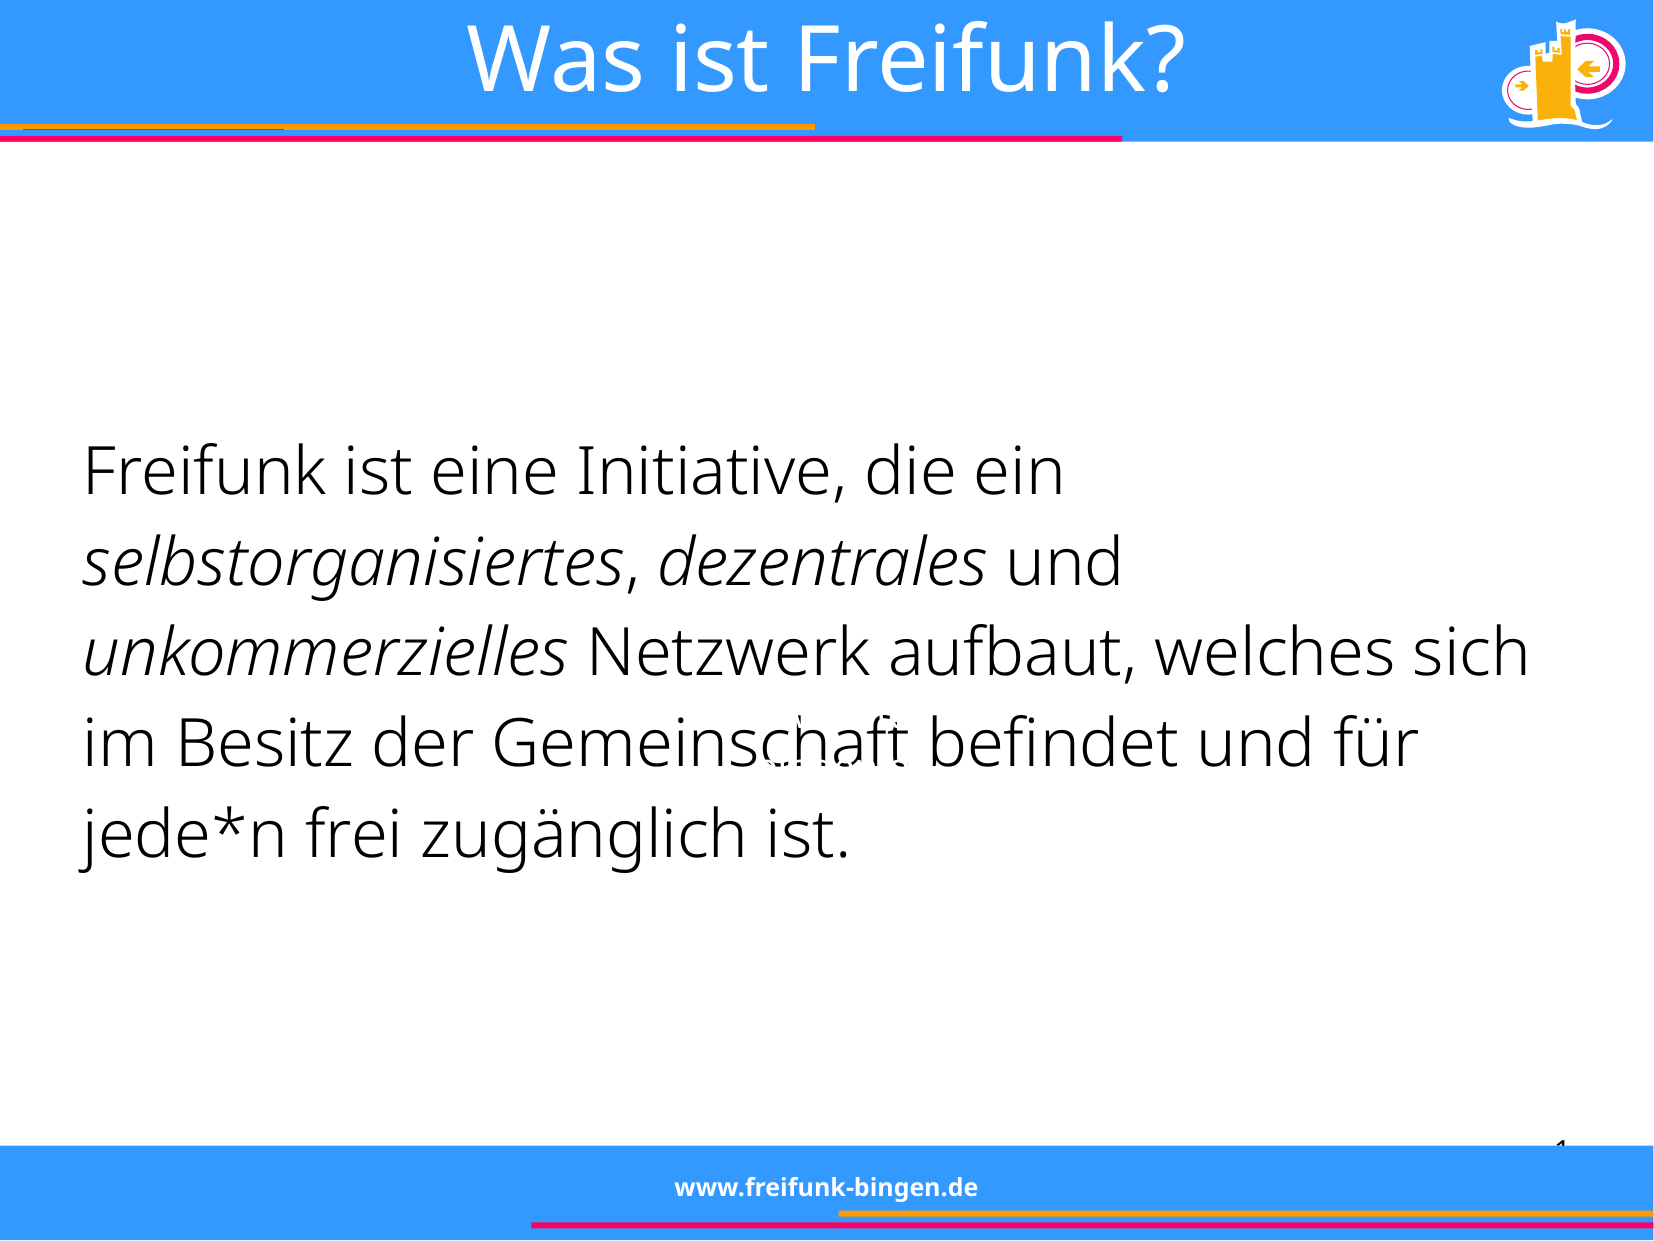

# Was ist Freifunk?
Freifunk ist eine Initiative, die ein selbstorganisiertes, dezentrales und unkommerzielles Netzwerk aufbaut, welches sich im Besitz der Gemeinschaft befindet und für jede*n frei zugänglich ist.
www.freifunk-bingen.de
1
www.freifunk-bingen.de